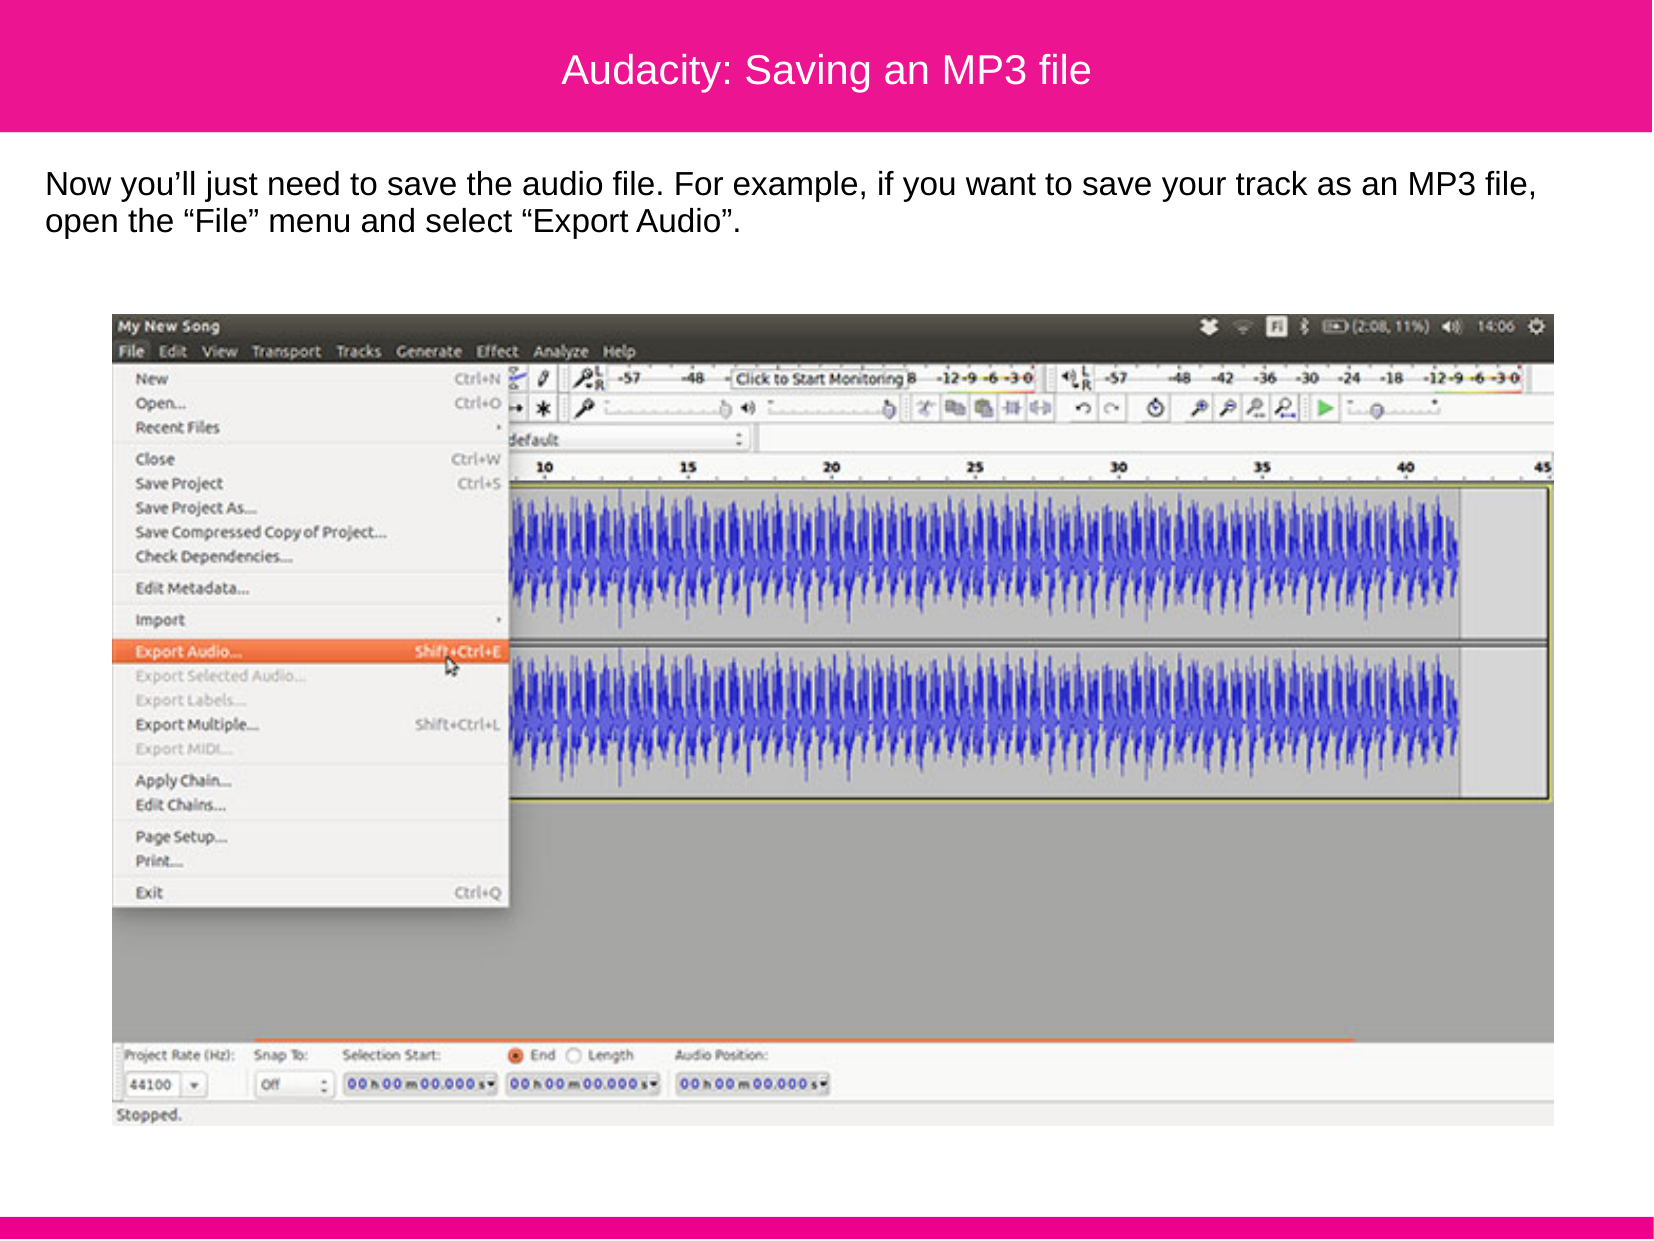

# Audacity: Saving an MP3 file
Now you’ll just need to save the audio file. For example, if you want to save your track as an MP3 file, open the “File” menu and select “Export Audio”.